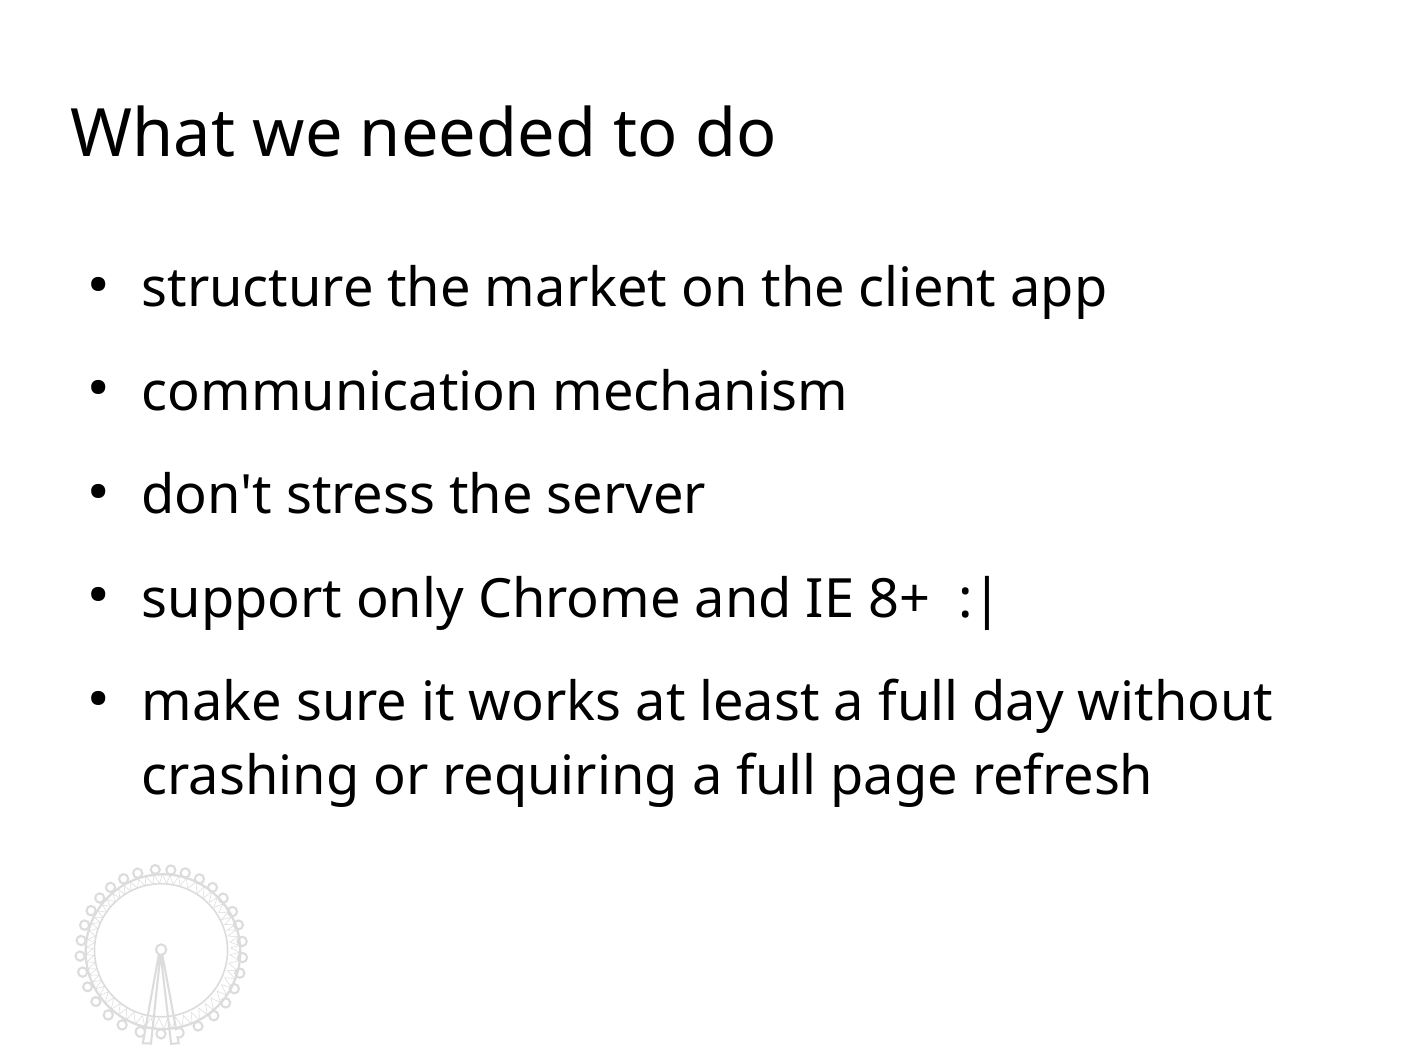

# What we needed to do
structure the market on the client app
communication mechanism
don't stress the server
support only Chrome and IE 8+ :|
make sure it works at least a full day without crashing or requiring a full page refresh